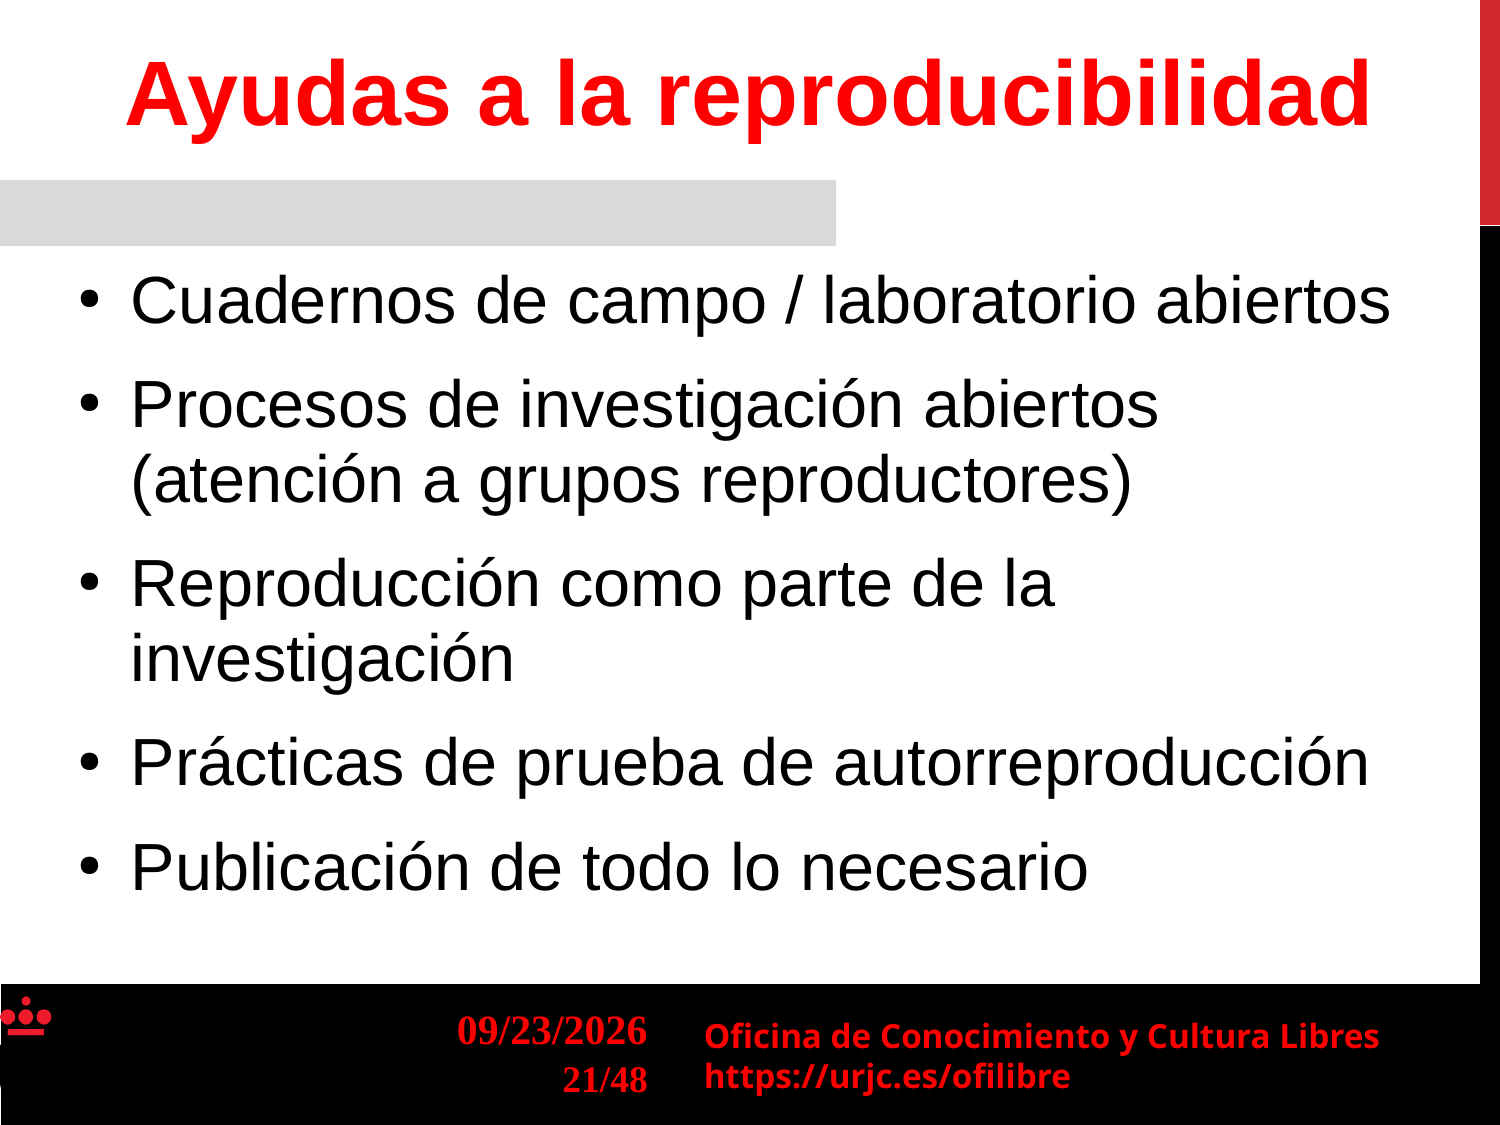

# Ayudas a la reproducibilidad
Cuadernos de campo / laboratorio abiertos
Procesos de investigación abiertos (atención a grupos reproductores)
Reproducción como parte de la investigación
Prácticas de prueba de autorreproducción
Publicación de todo lo necesario